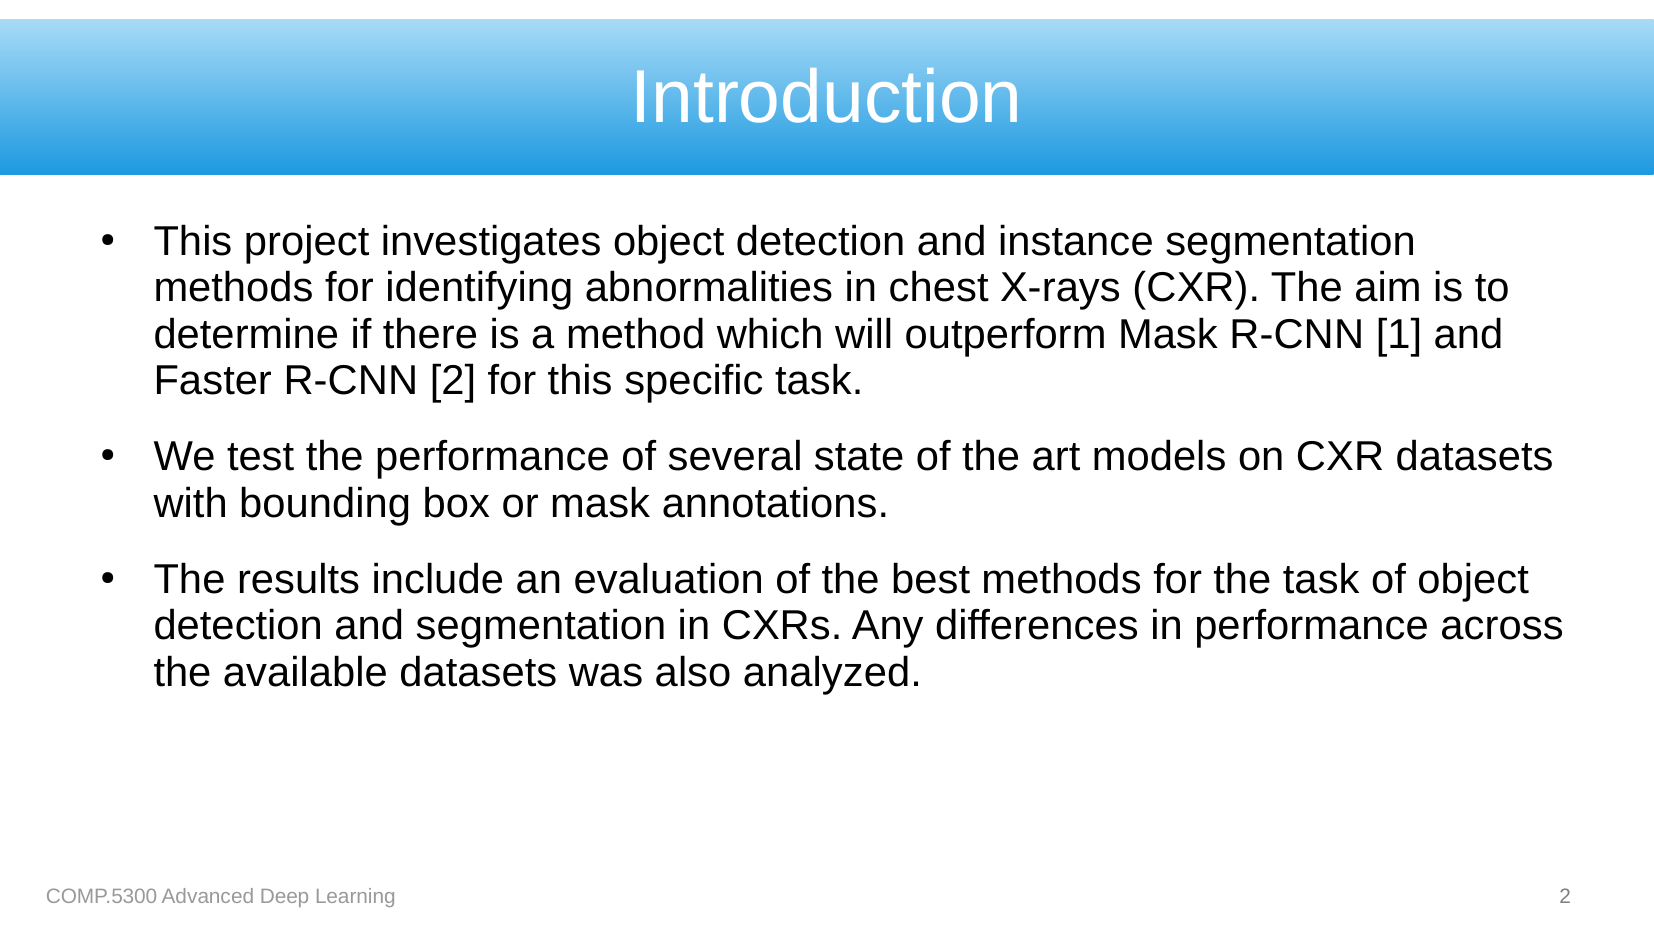

# Introduction
This project investigates object detection and instance segmentation methods for identifying abnormalities in chest X-rays (CXR). The aim is to determine if there is a method which will outperform Mask R-CNN [1] and Faster R-CNN [2] for this specific task.
We test the performance of several state of the art models on CXR datasets with bounding box or mask annotations.
The results include an evaluation of the best methods for the task of object detection and segmentation in CXRs. Any differences in performance across the available datasets was also analyzed.
2